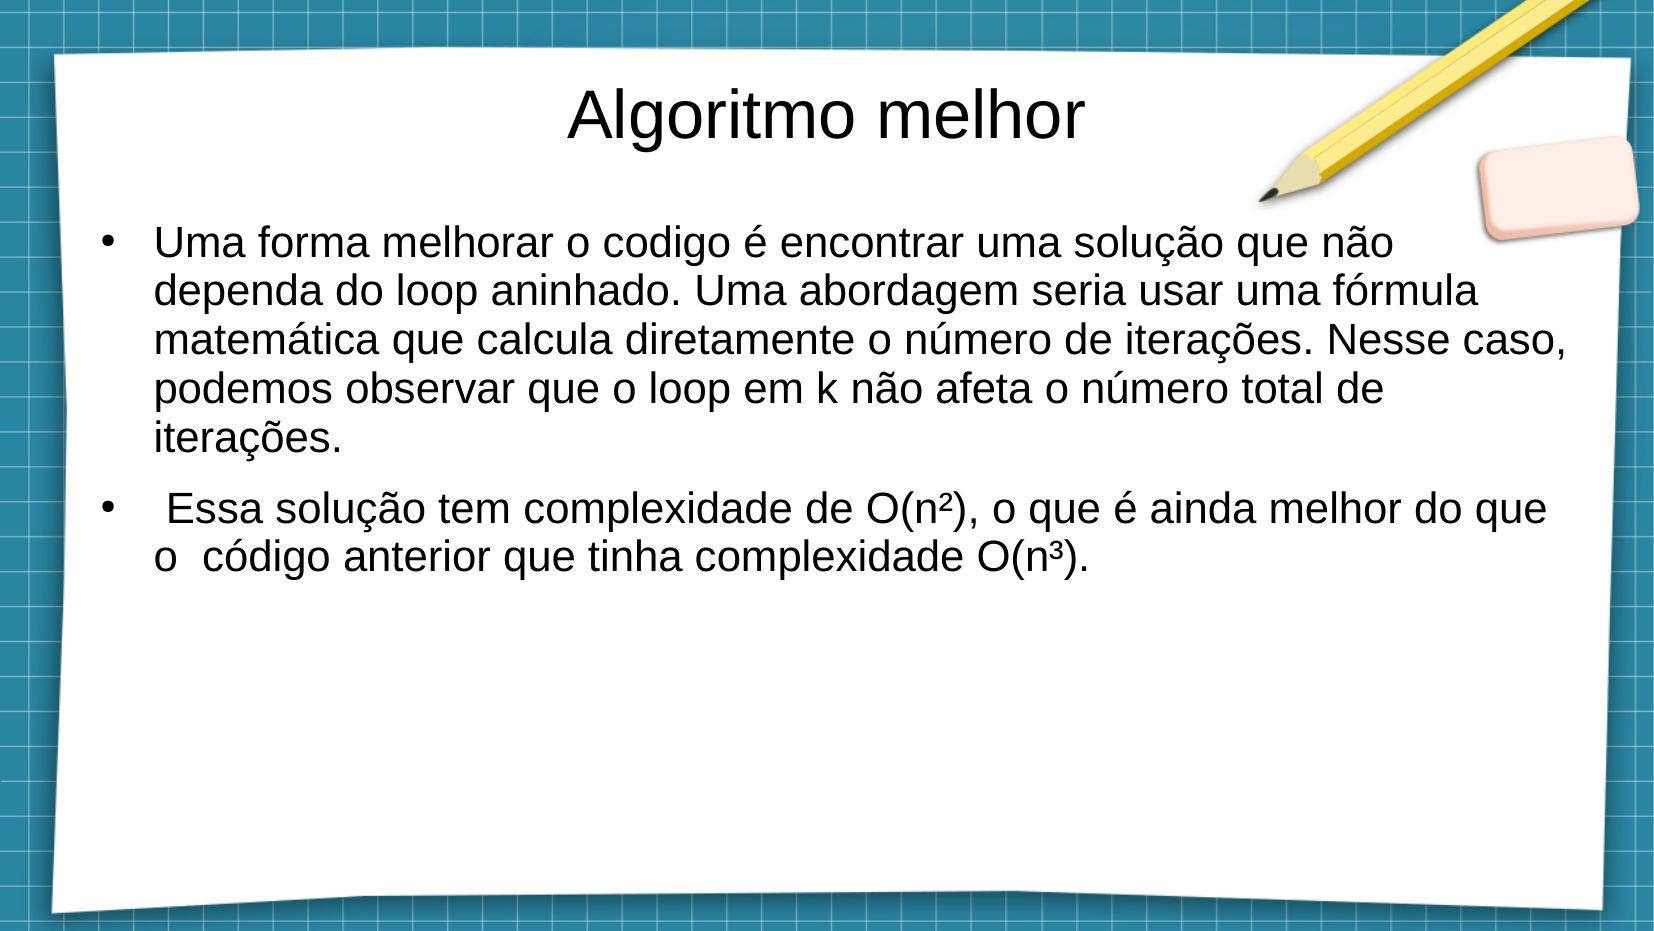

# Algoritmo melhor
Uma forma melhorar o codigo é encontrar uma solução que não dependa do loop aninhado. Uma abordagem seria usar uma fórmula matemática que calcula diretamente o número de iterações. Nesse caso, podemos observar que o loop em k não afeta o número total de iterações.
 Essa solução tem complexidade de O(n²), o que é ainda melhor do que o código anterior que tinha complexidade O(n³).